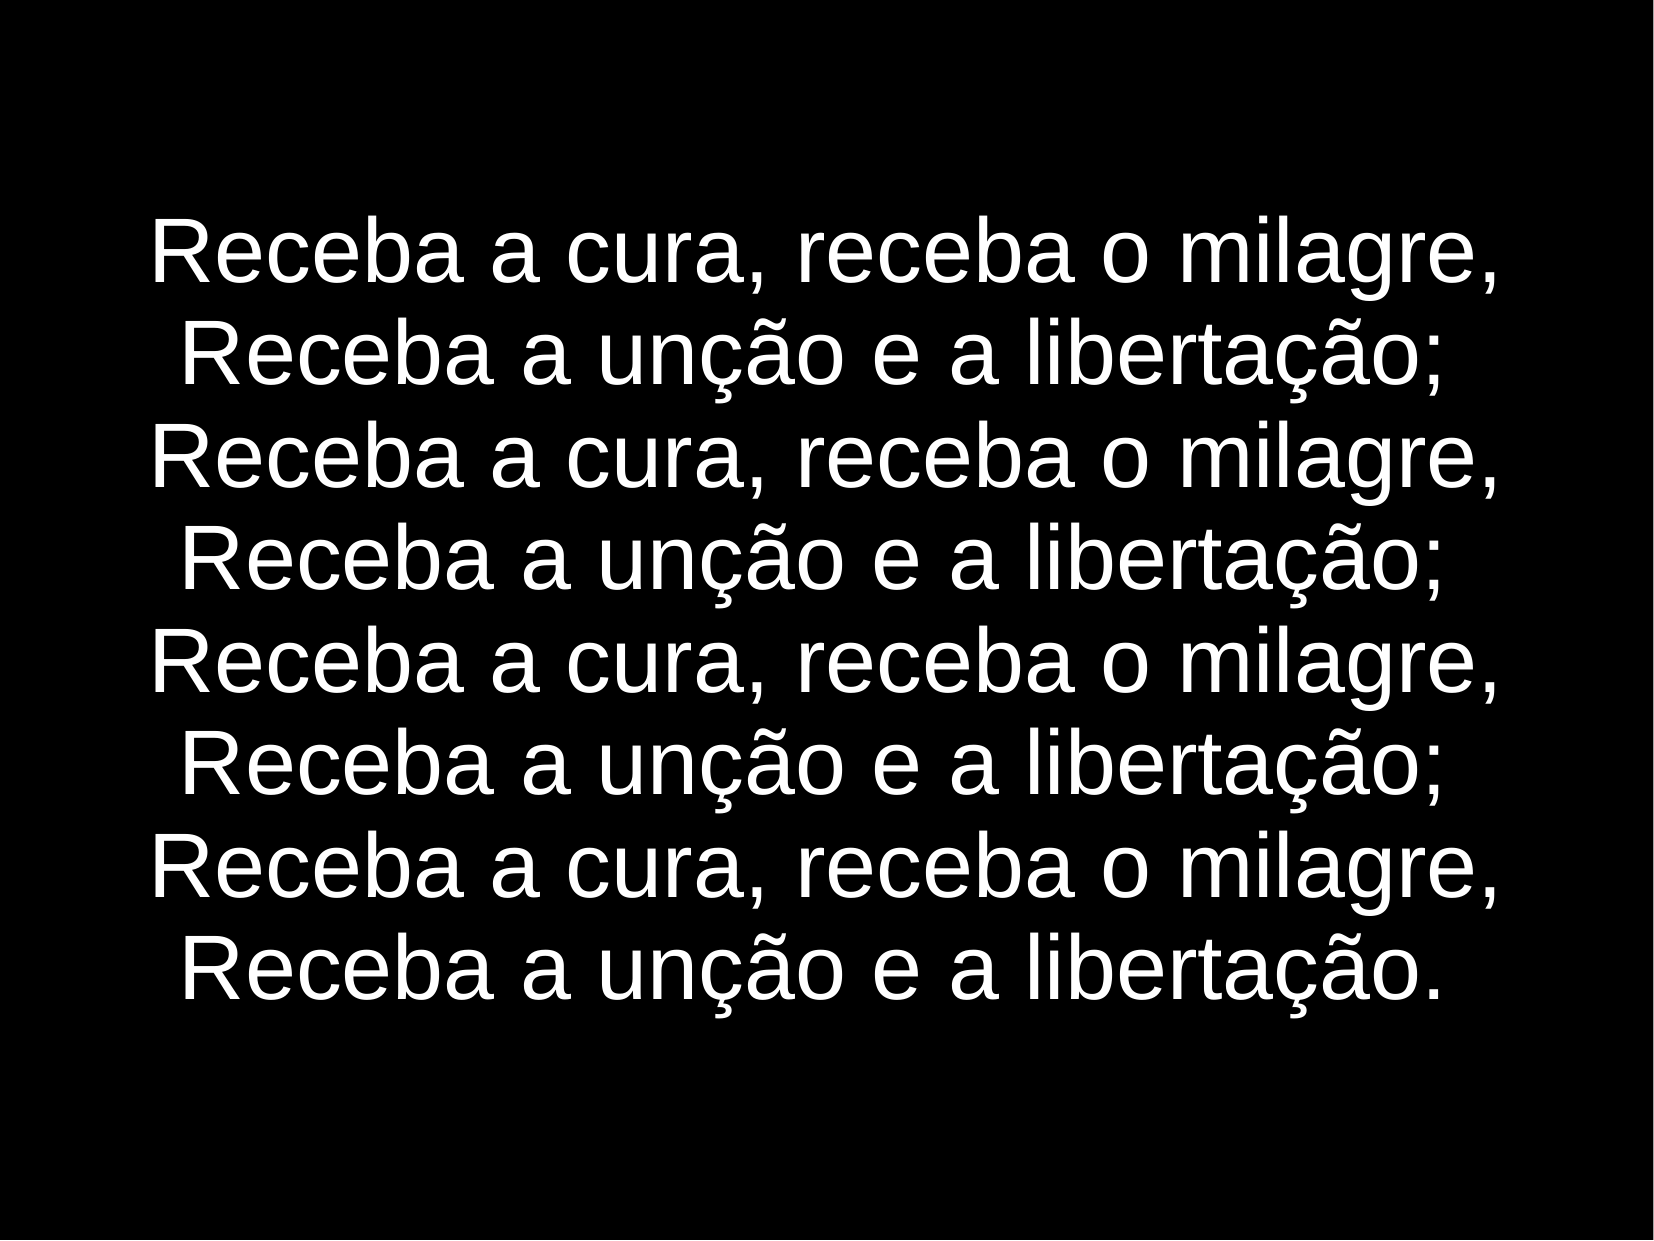

# Receba a cura, receba o milagre, Receba a unção e a libertação;
Receba a cura, receba o milagre, Receba a unção e a libertação;
Receba a cura, receba o milagre, Receba a unção e a libertação;
Receba a cura, receba o milagre, Receba a unção e a libertação.